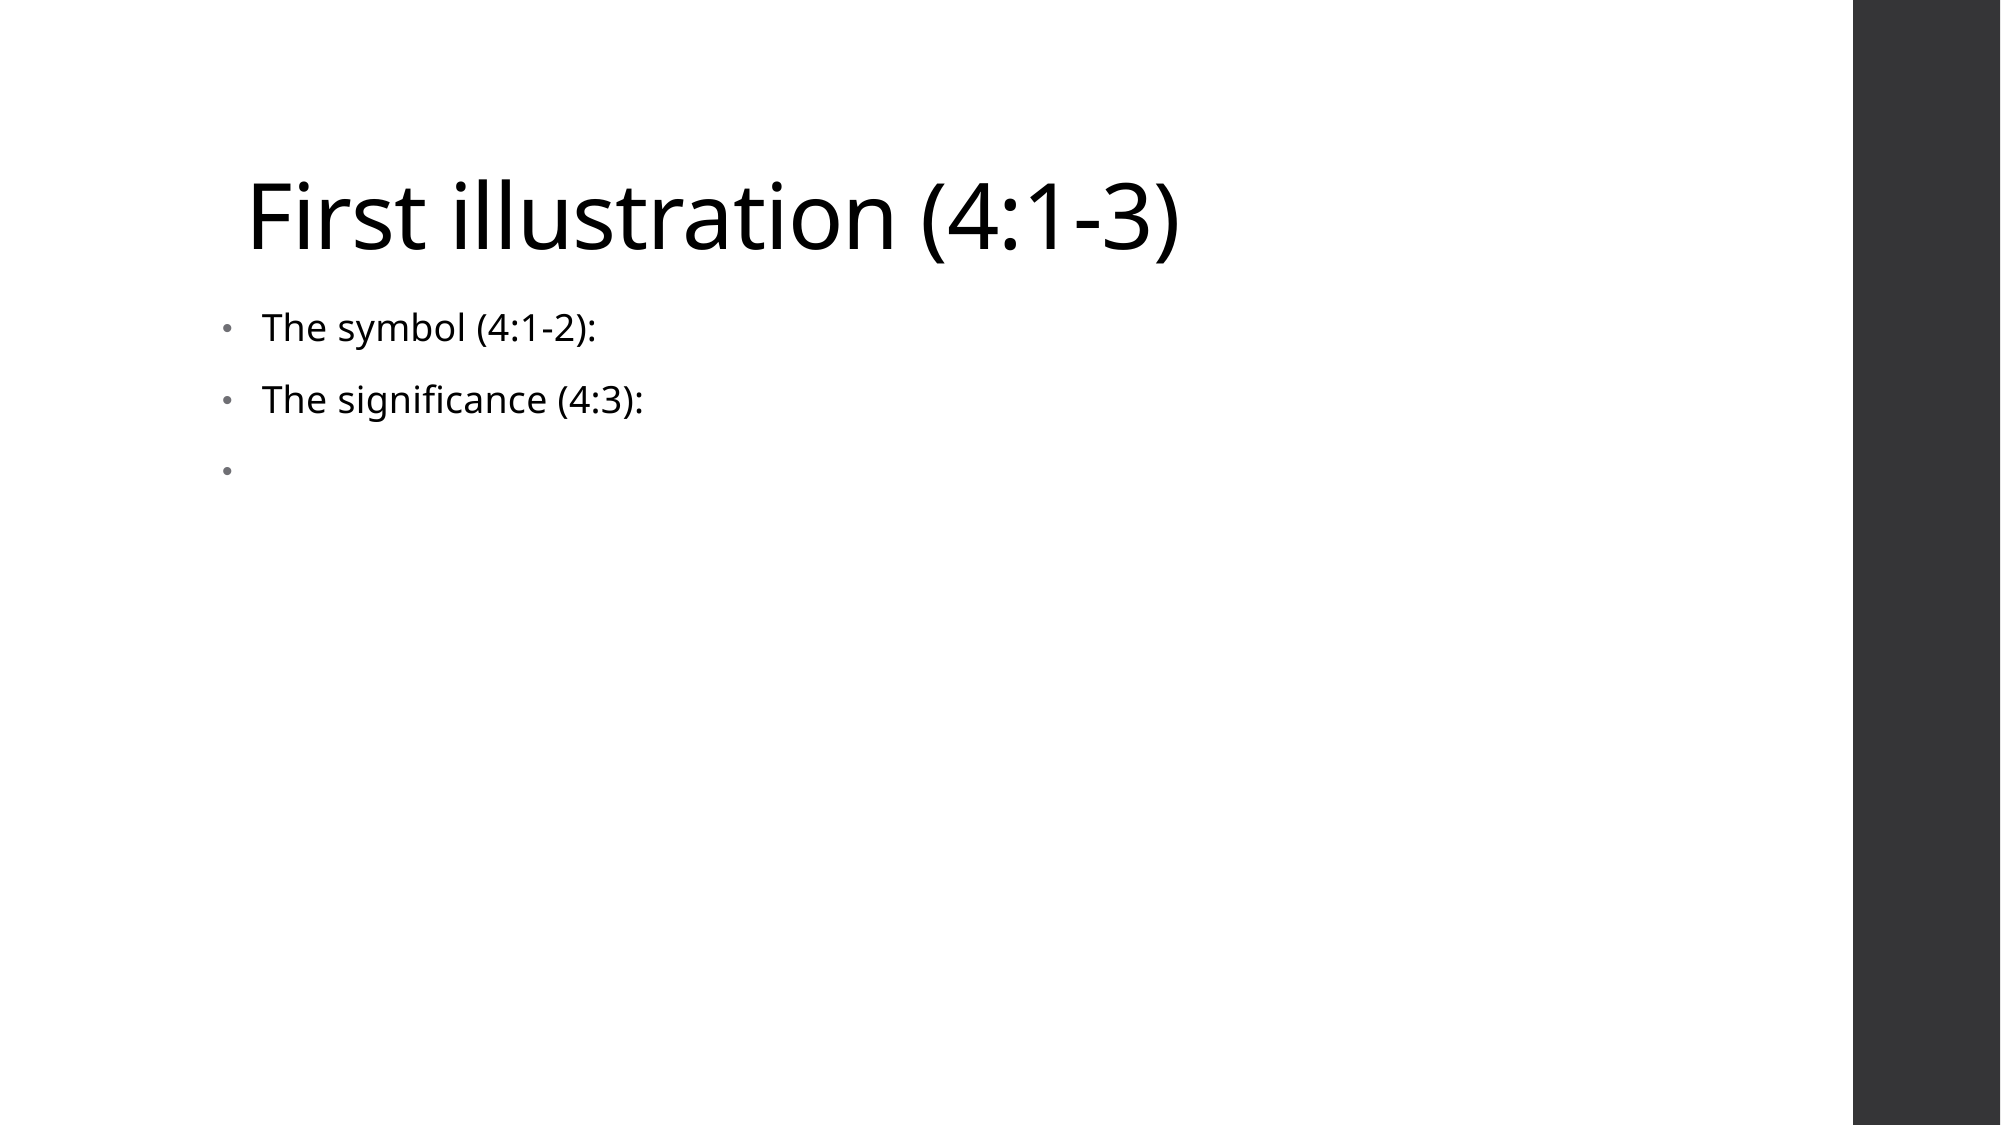

# First illustration (4:1-3)
 The symbol (4:1-2):
 The significance (4:3):